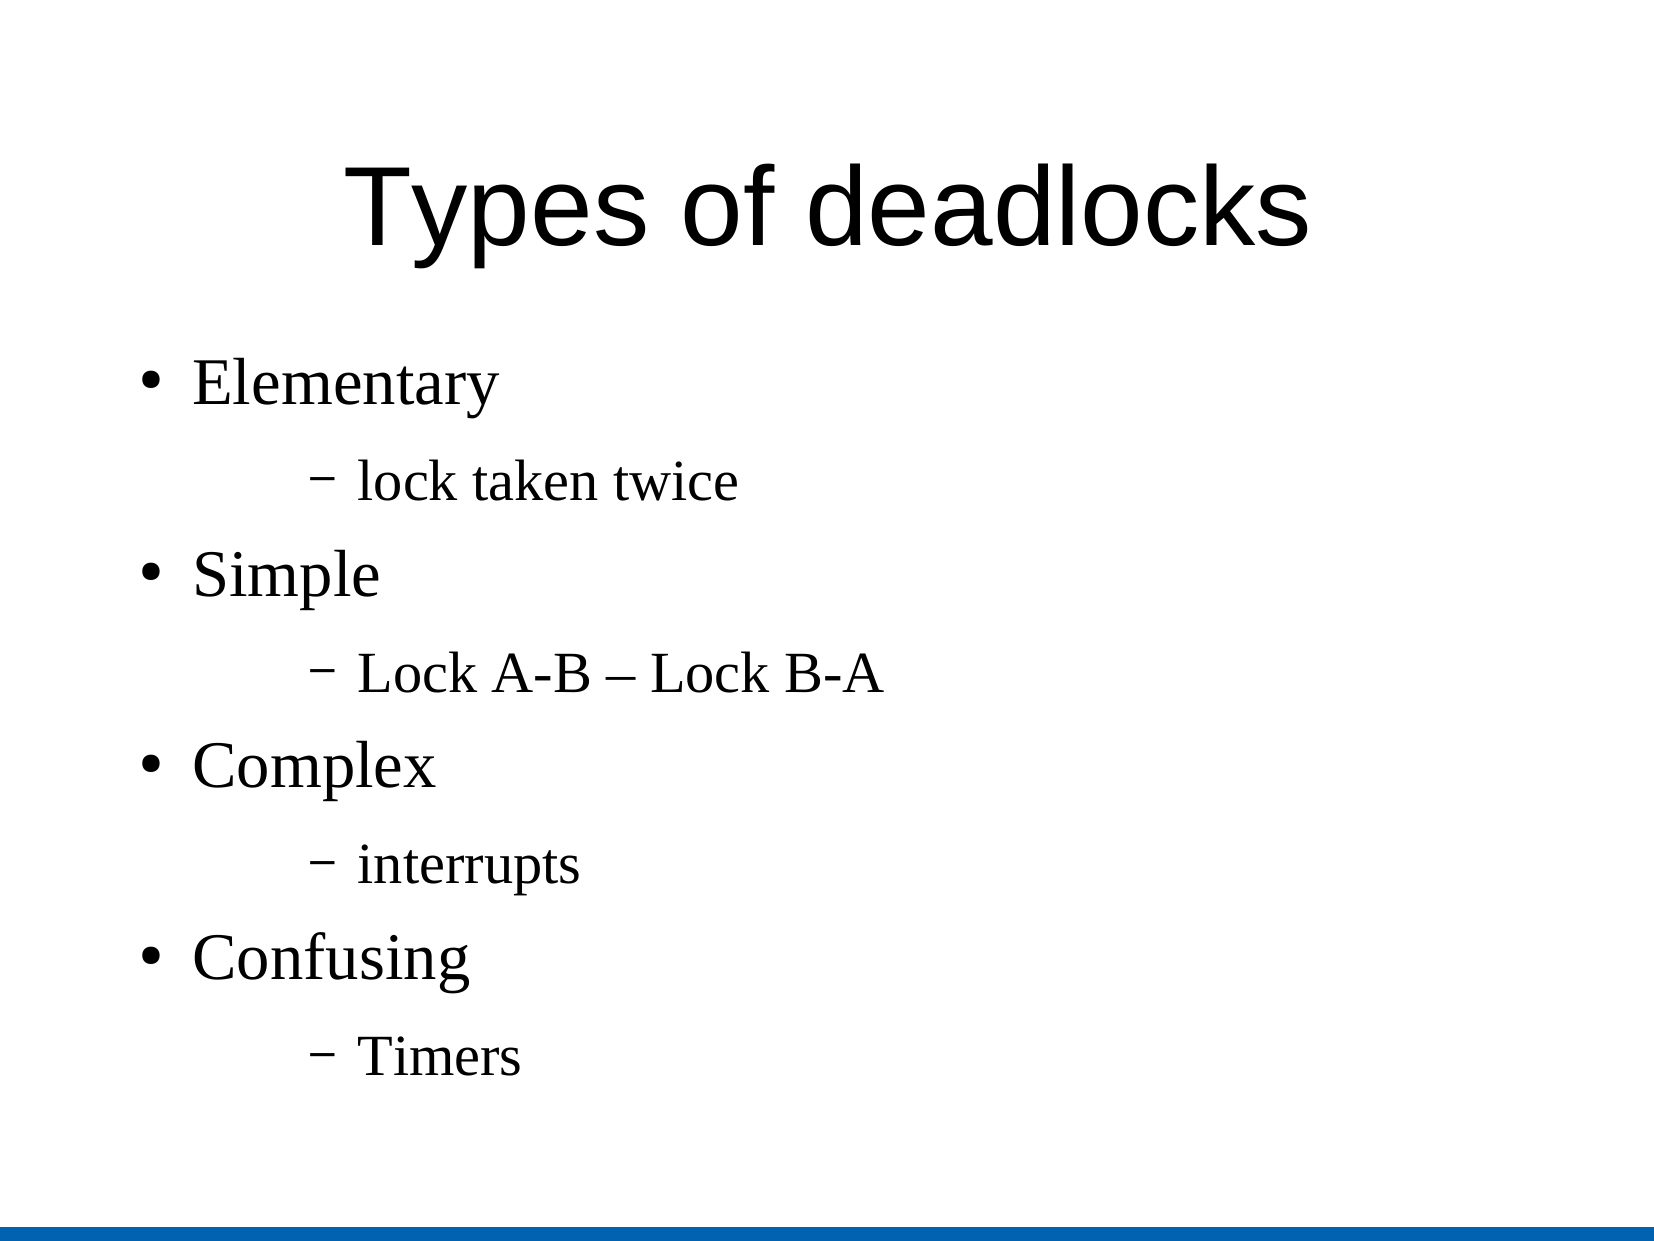

# Types of deadlocks
Elementary
lock taken twice
Simple
Lock A-B – Lock B-A
Complex
interrupts
Confusing
Timers